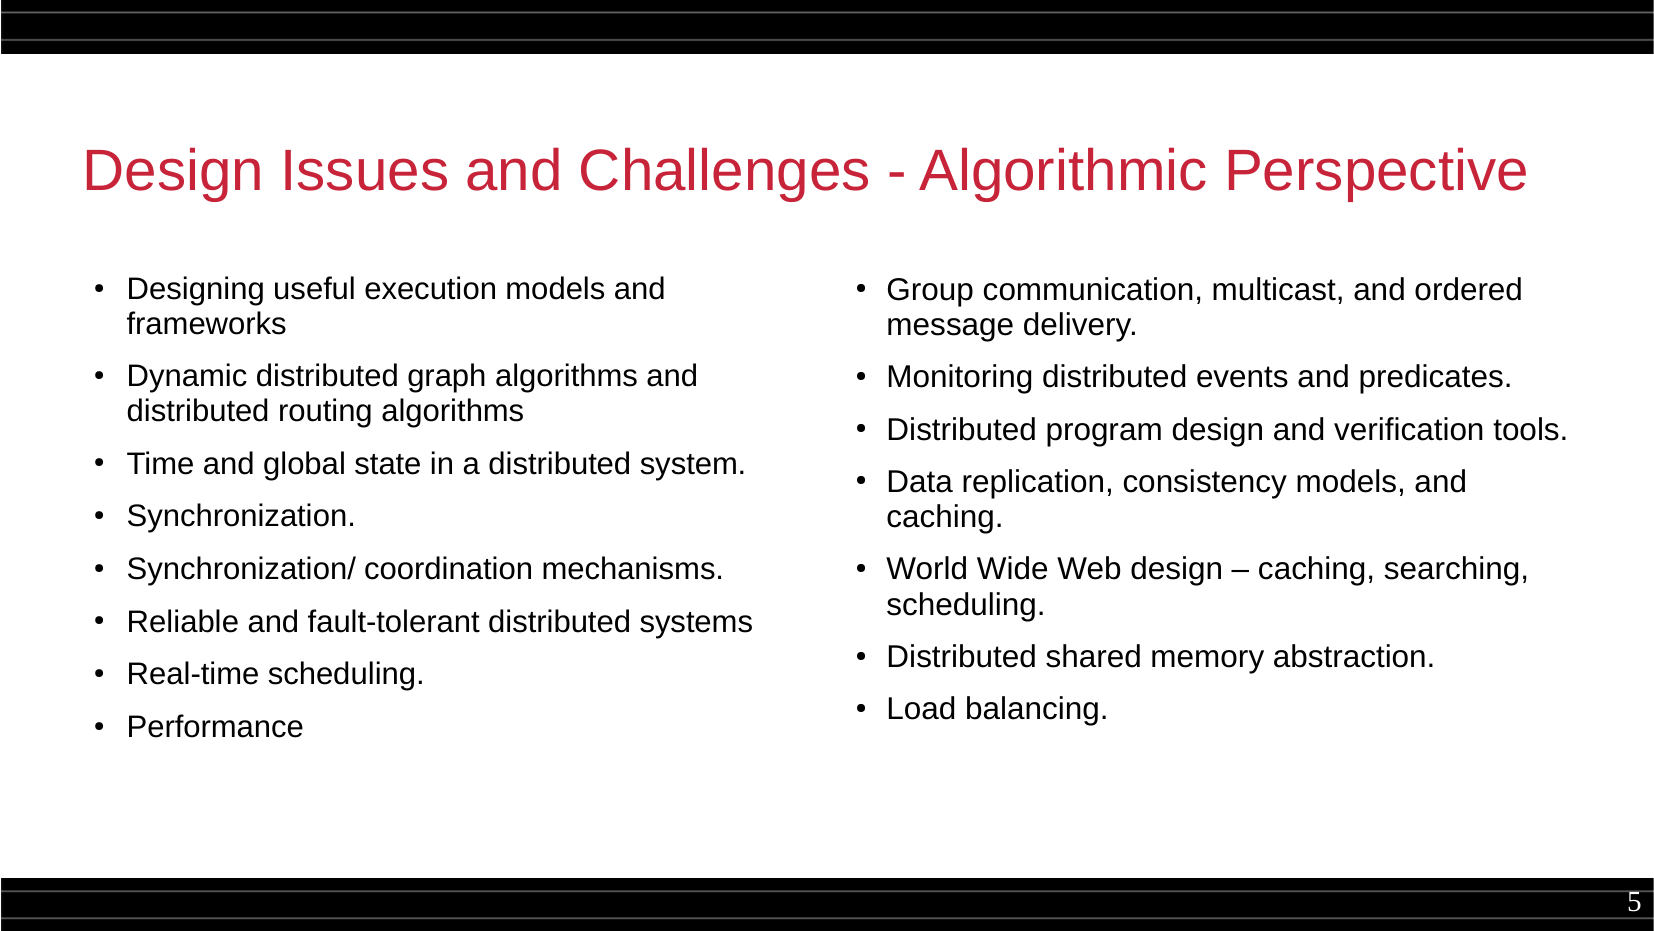

# Design Issues and Challenges - Algorithmic Perspective
Designing useful execution models and frameworks
Dynamic distributed graph algorithms and distributed routing algorithms
Time and global state in a distributed system.
Synchronization.
Synchronization/ coordination mechanisms.
Reliable and fault-tolerant distributed systems
Real-time scheduling.
Performance
Group communication, multicast, and ordered message delivery.
Monitoring distributed events and predicates.
Distributed program design and verification tools.
Data replication, consistency models, and caching.
World Wide Web design – caching, searching, scheduling.
Distributed shared memory abstraction.
Load balancing.